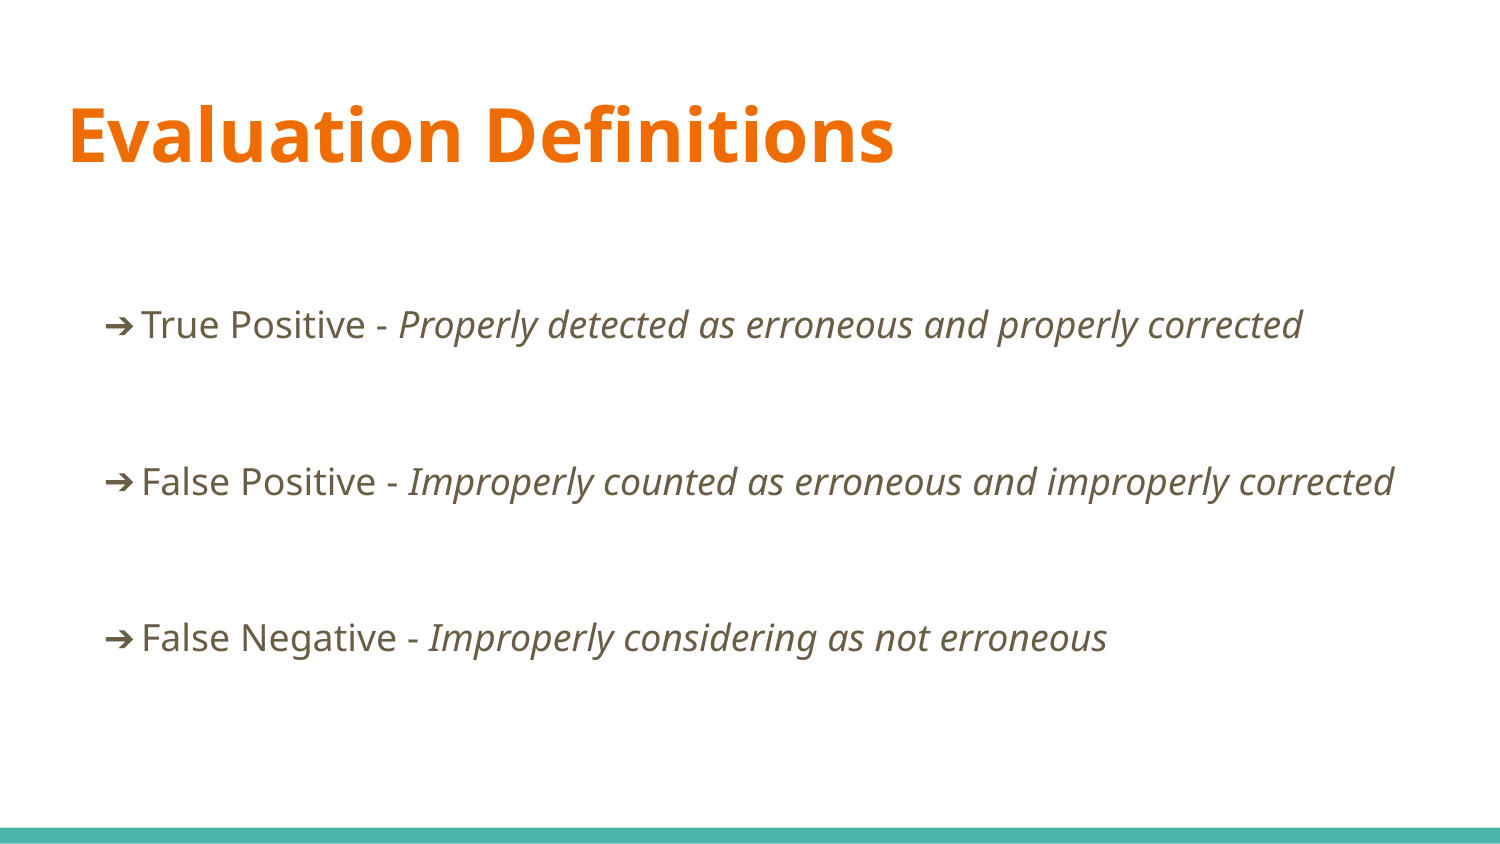

# Evaluation Definitions
True Positive - Properly detected as erroneous and properly corrected
False Positive - Improperly counted as erroneous and improperly corrected
False Negative - Improperly considering as not erroneous